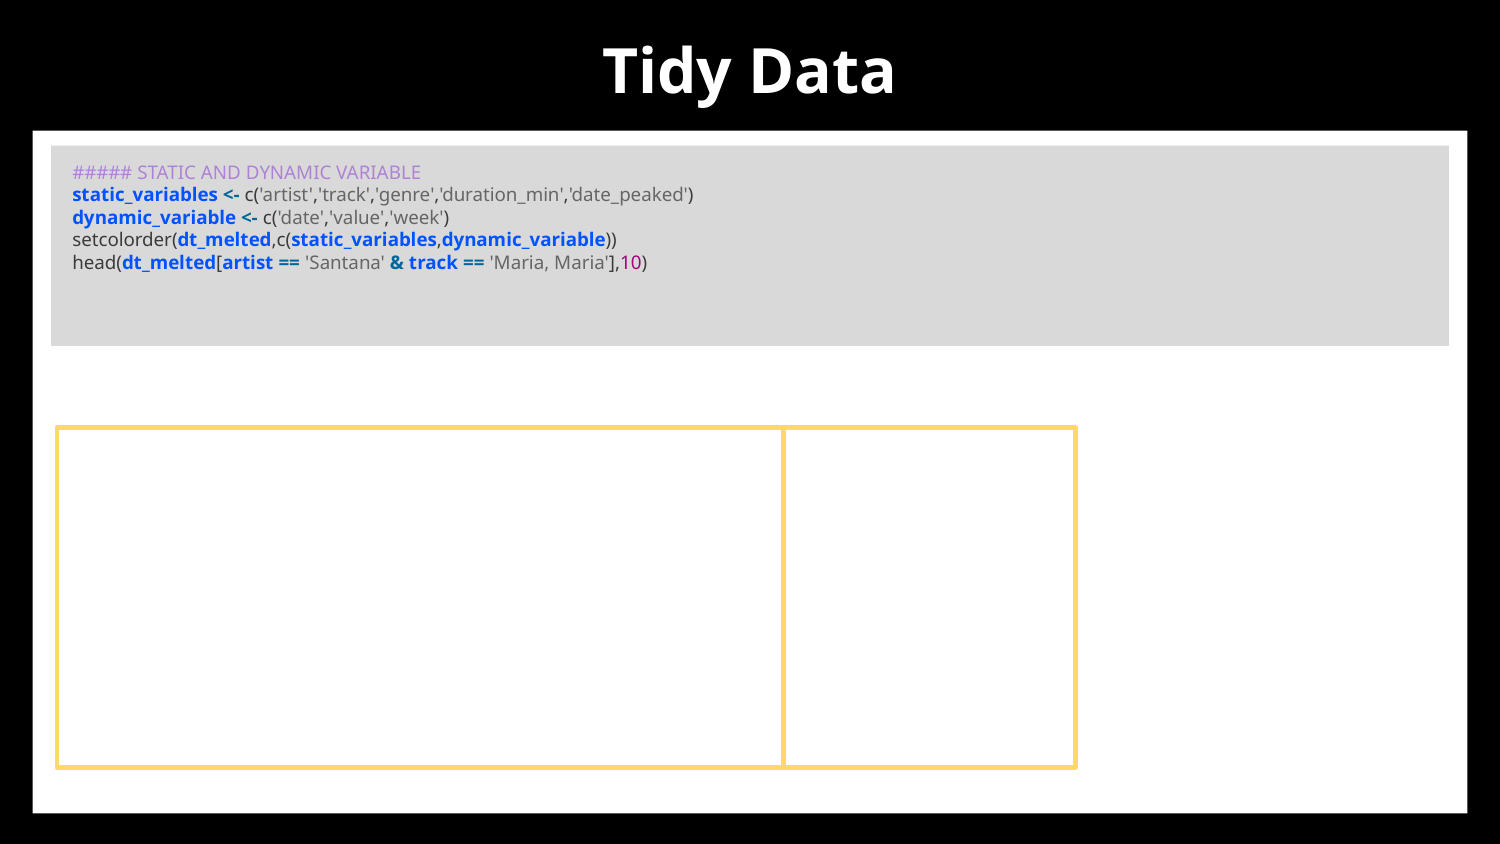

Tidy Data
##### STATIC AND DYNAMIC VARIABLE static_variables <- c('artist','track','genre','duration_min','date_peaked') dynamic_variable <- c('date','value','week') setcolorder(dt_melted,c(static_variables,dynamic_variable)) head(dt_melted[artist == 'Santana' & track == 'Maria, Maria'],10)